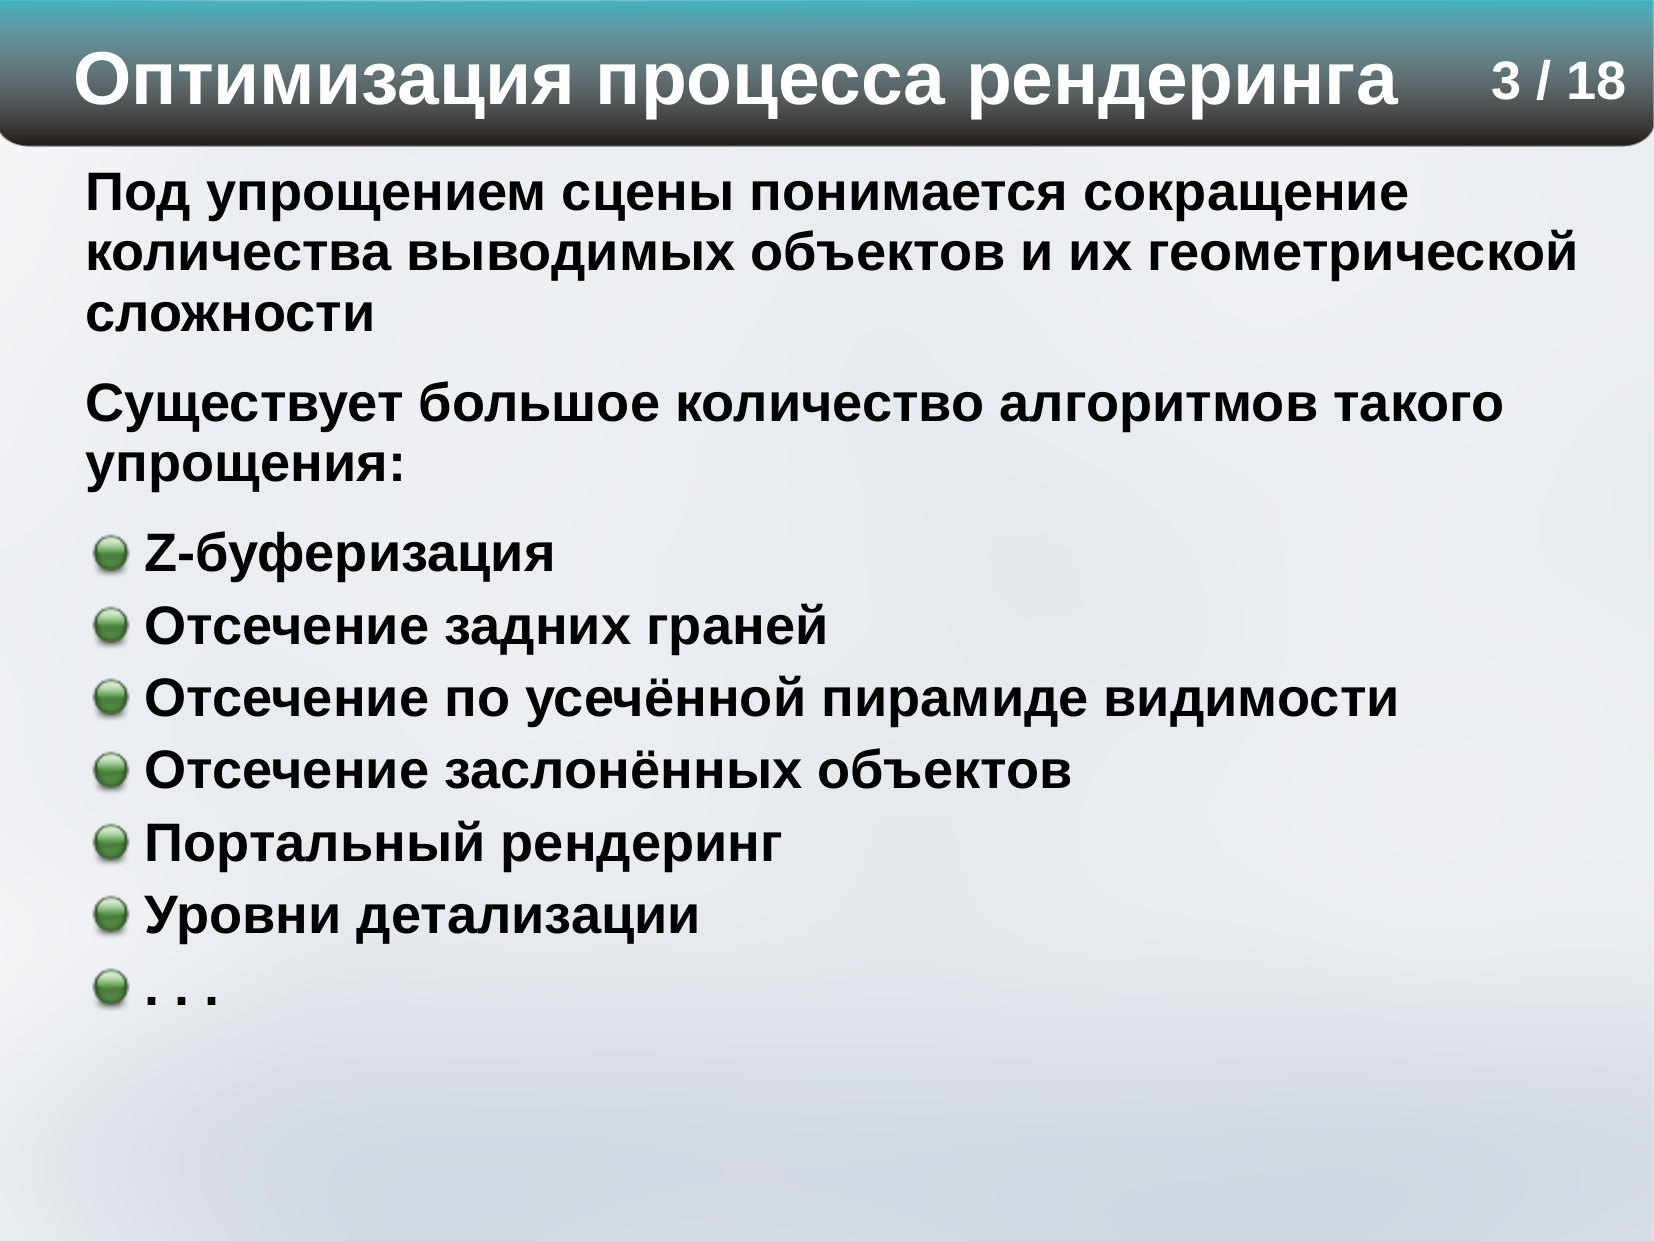

Оптимизация процесса рендеринга
Под упрощением сцены понимается сокращение количества выводимых объектов и их геометрической сложности
Существует большое количество алгоритмов такого упрощения:
Z-буферизация
Отсечение задних граней
Отсечение по усечённой пирамиде видимости
Отсечение заслонённых объектов
Портальный рендеринг
Уровни детализации
. . .